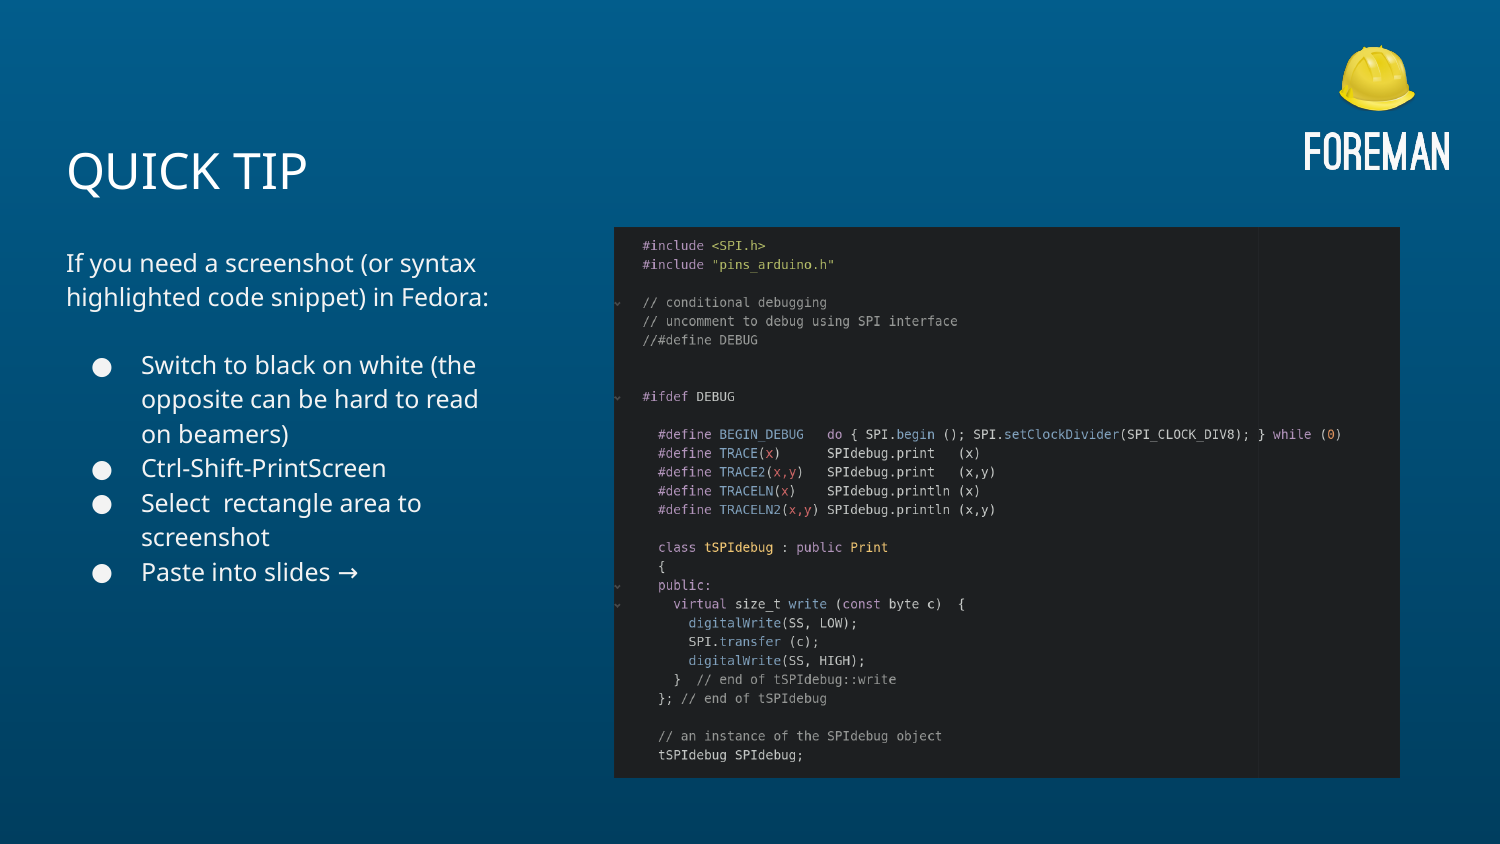

# QUICK TIP
If you need a screenshot (or syntax highlighted code snippet) in Fedora:
Switch to black on white (the opposite can be hard to read on beamers)
Ctrl-Shift-PrintScreen
Select rectangle area to screenshot
Paste into slides →